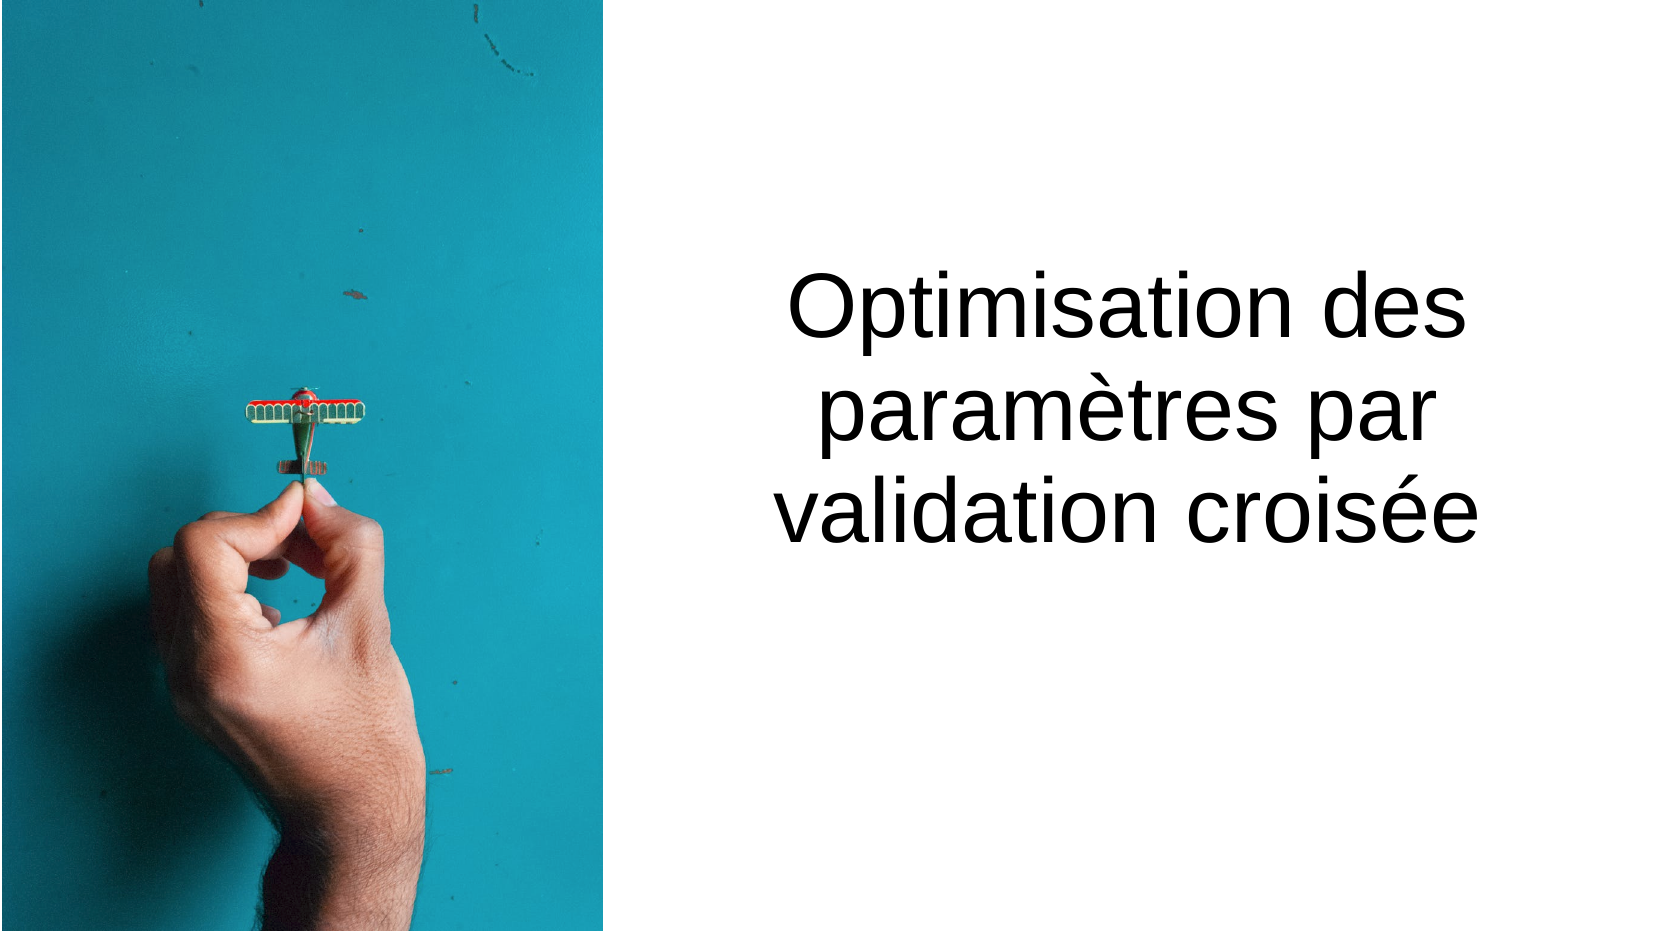

# Optimisation des paramètres par validation croisée